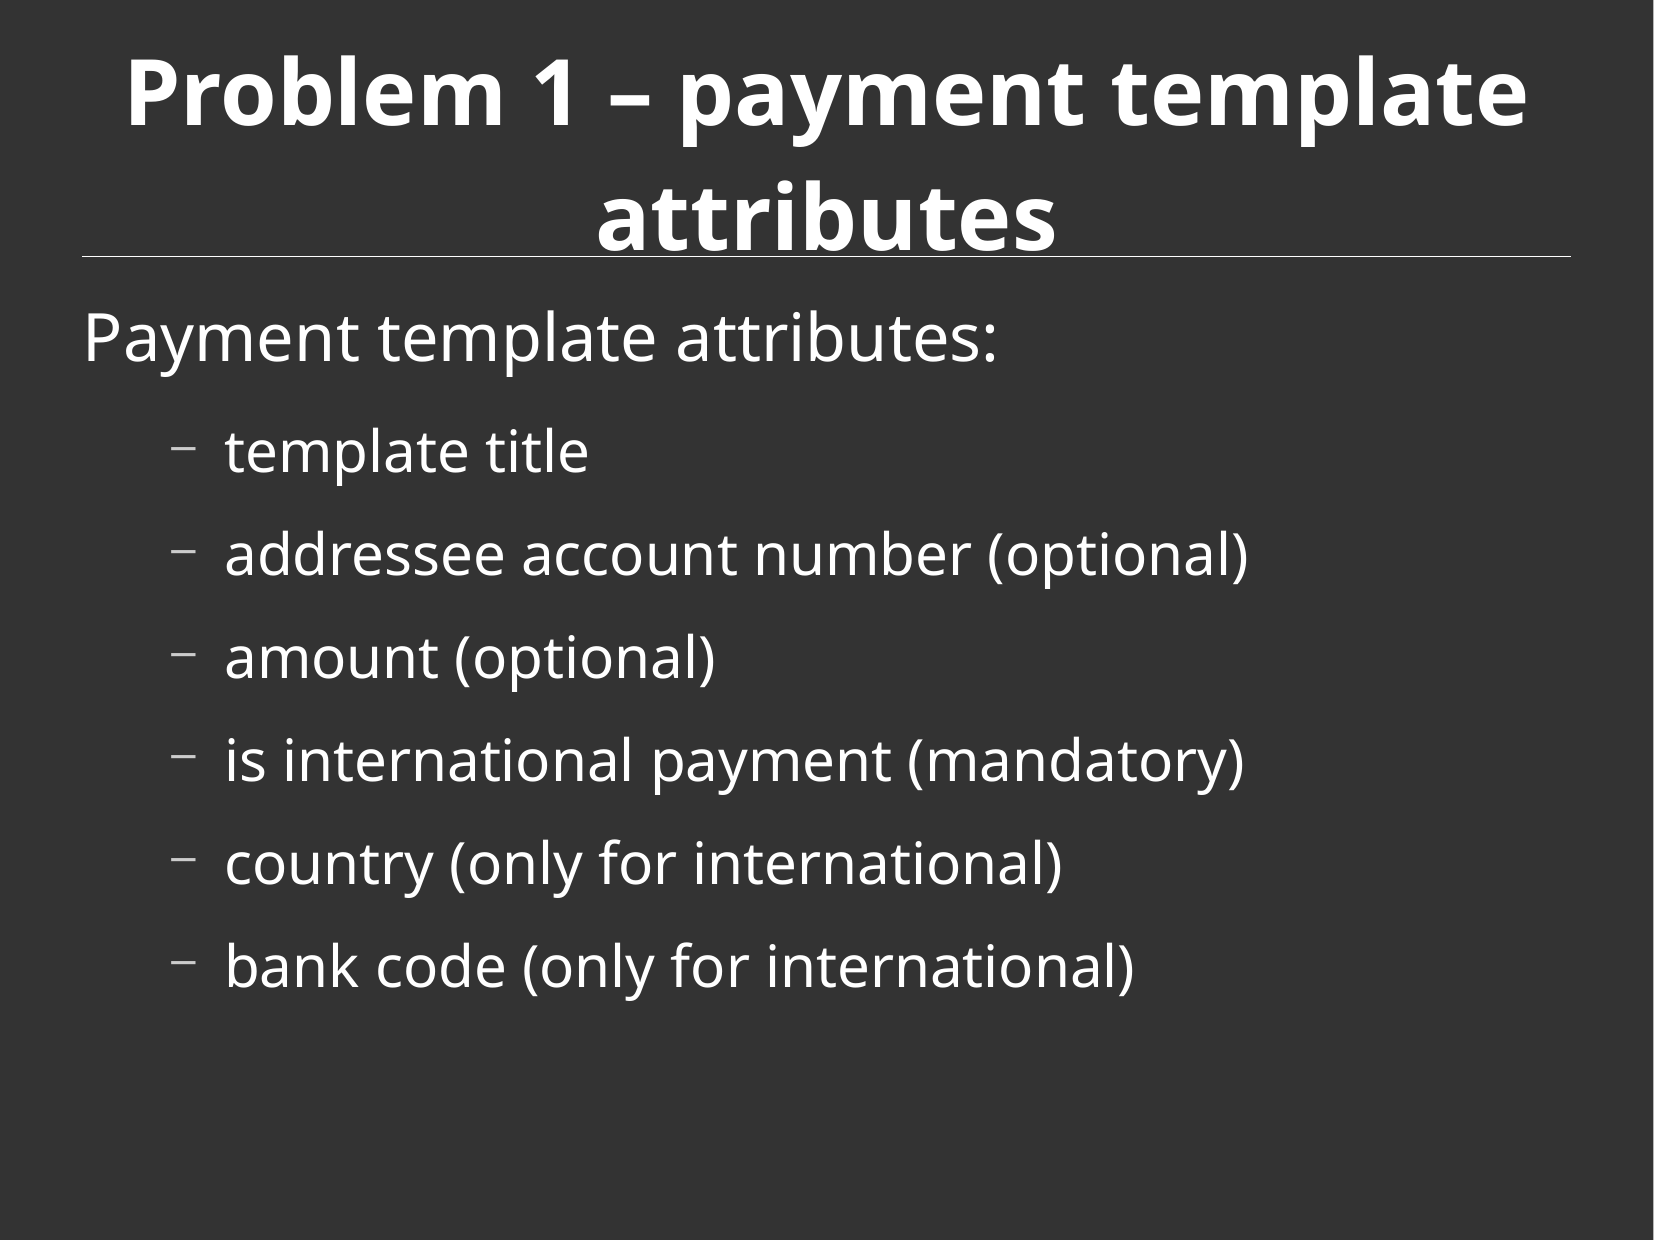

# Problem 1 – payment template attributes
Payment template attributes:
template title
addressee account number (optional)
amount (optional)
is international payment (mandatory)
country (only for international)
bank code (only for international)